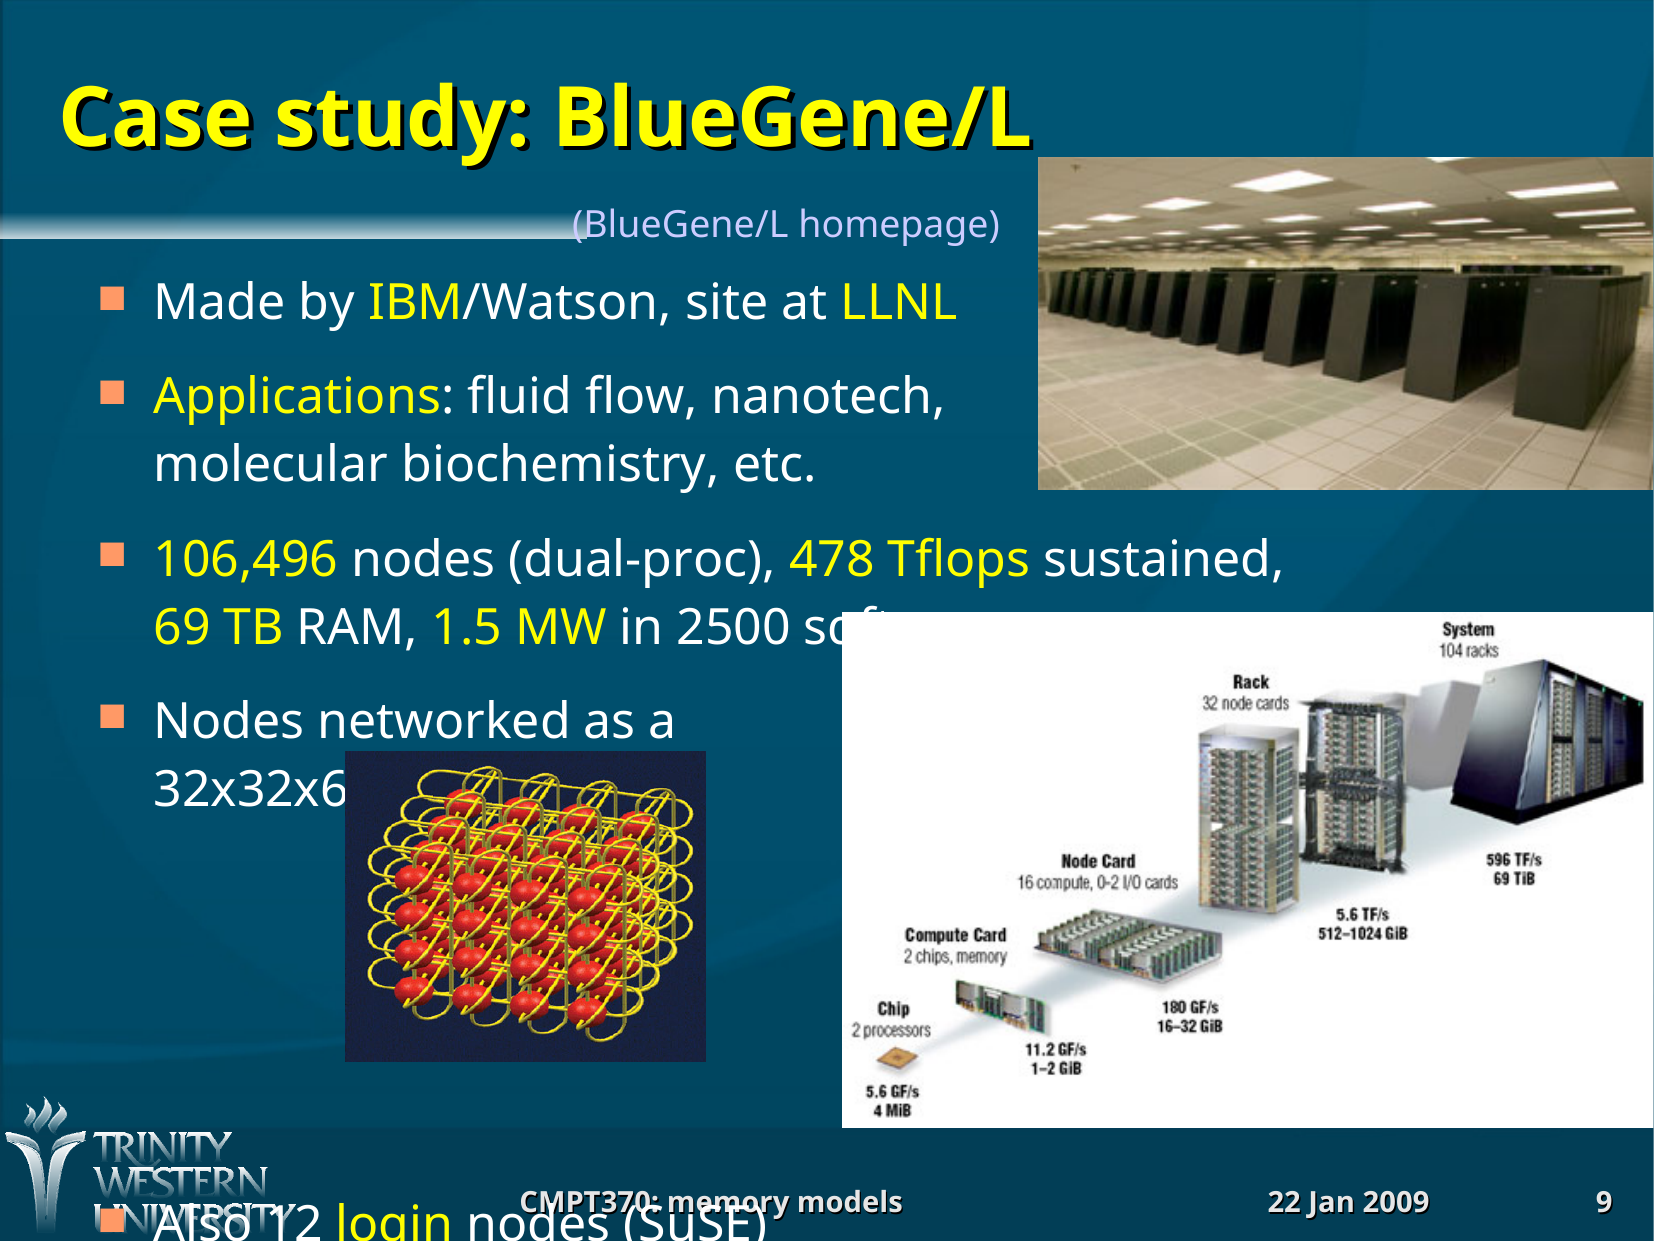

# Case study: BlueGene/L
(BlueGene/L homepage)
Made by IBM/Watson, site at LLNL
Applications: fluid flow, nanotech,
molecular biochemistry, etc.
106,496 nodes (dual-proc), 478 Tflops sustained,
69 TB RAM, 1.5 MW in 2500 sqft
Nodes networked as a
32x32x64 3D torus
Also 12 login nodes (SuSE)
		and 1204 disk I/O nodes (800 TB)
CMPT370: memory models
22 Jan 2009
9